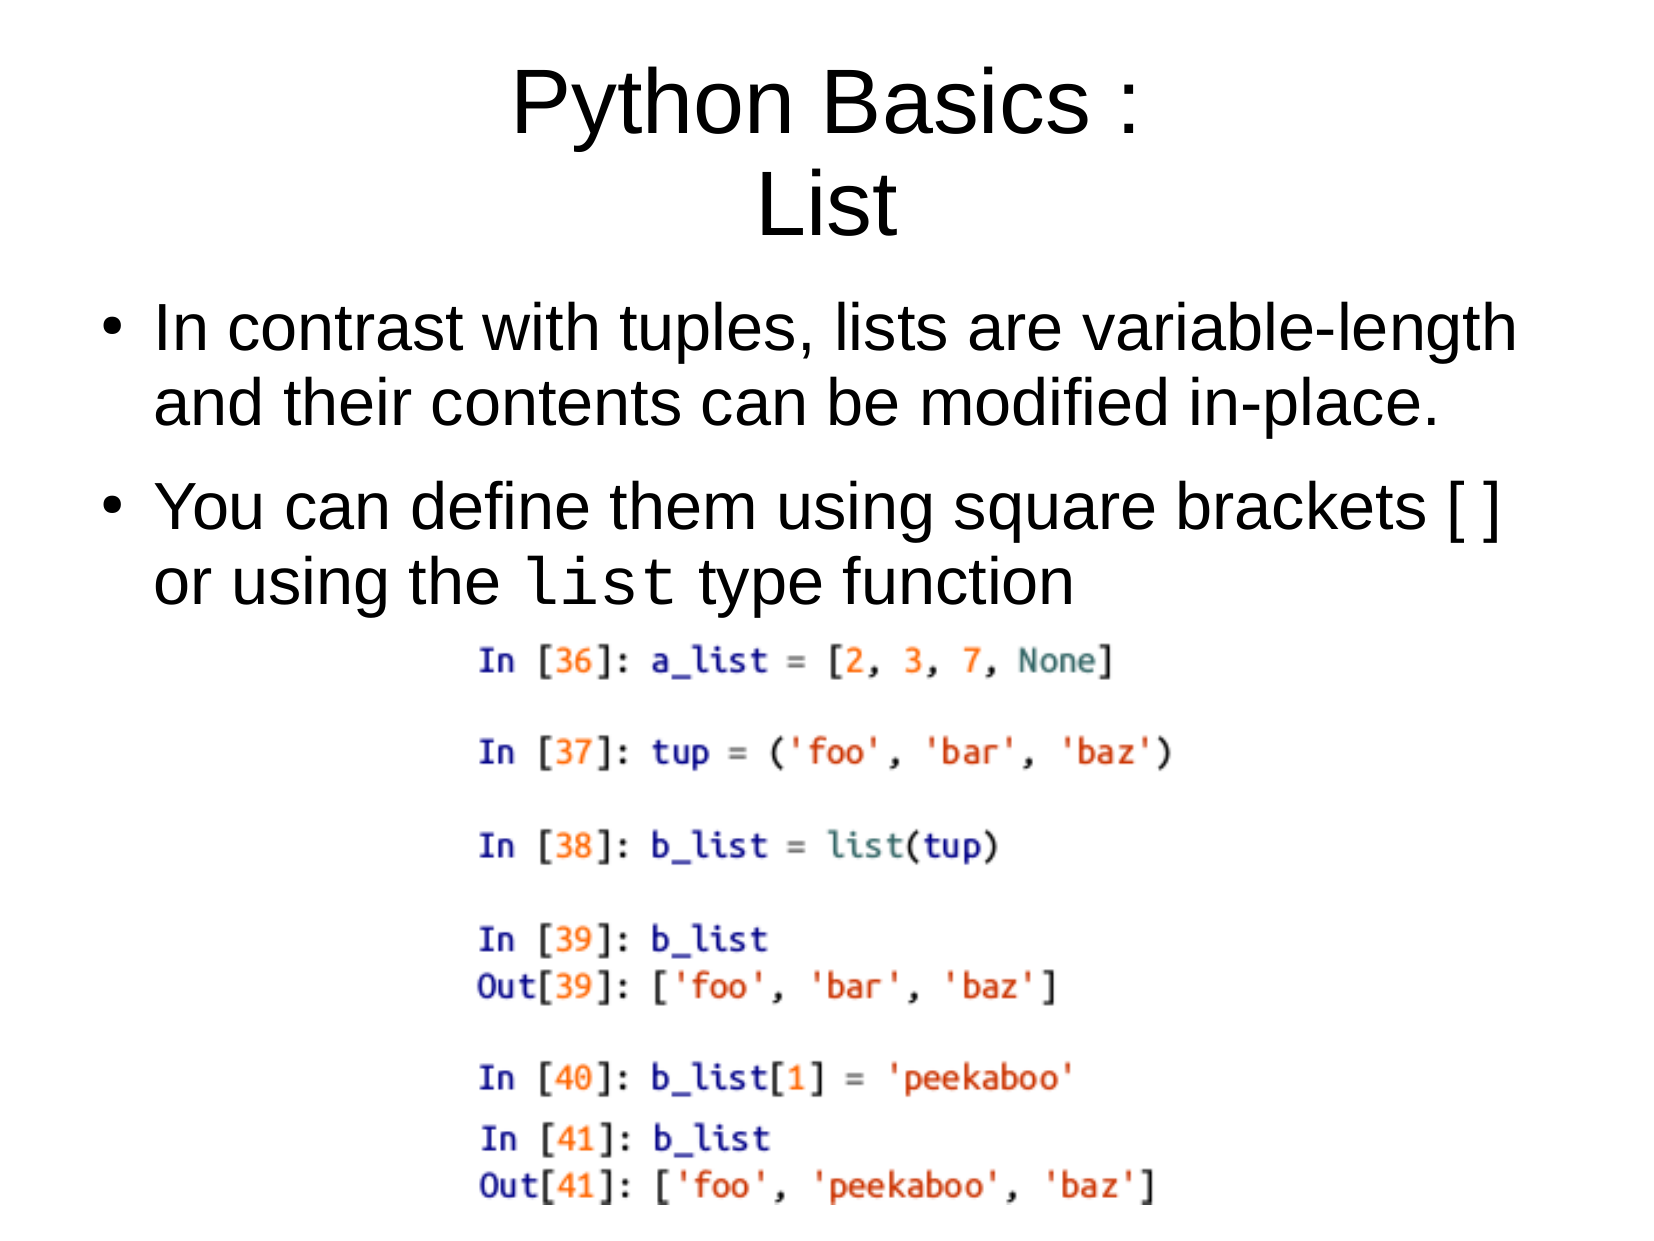

# Python Basics : List
In contrast with tuples, lists are variable-length and their contents can be modified in-place.
You can define them using square brackets [ ] or using the list type function